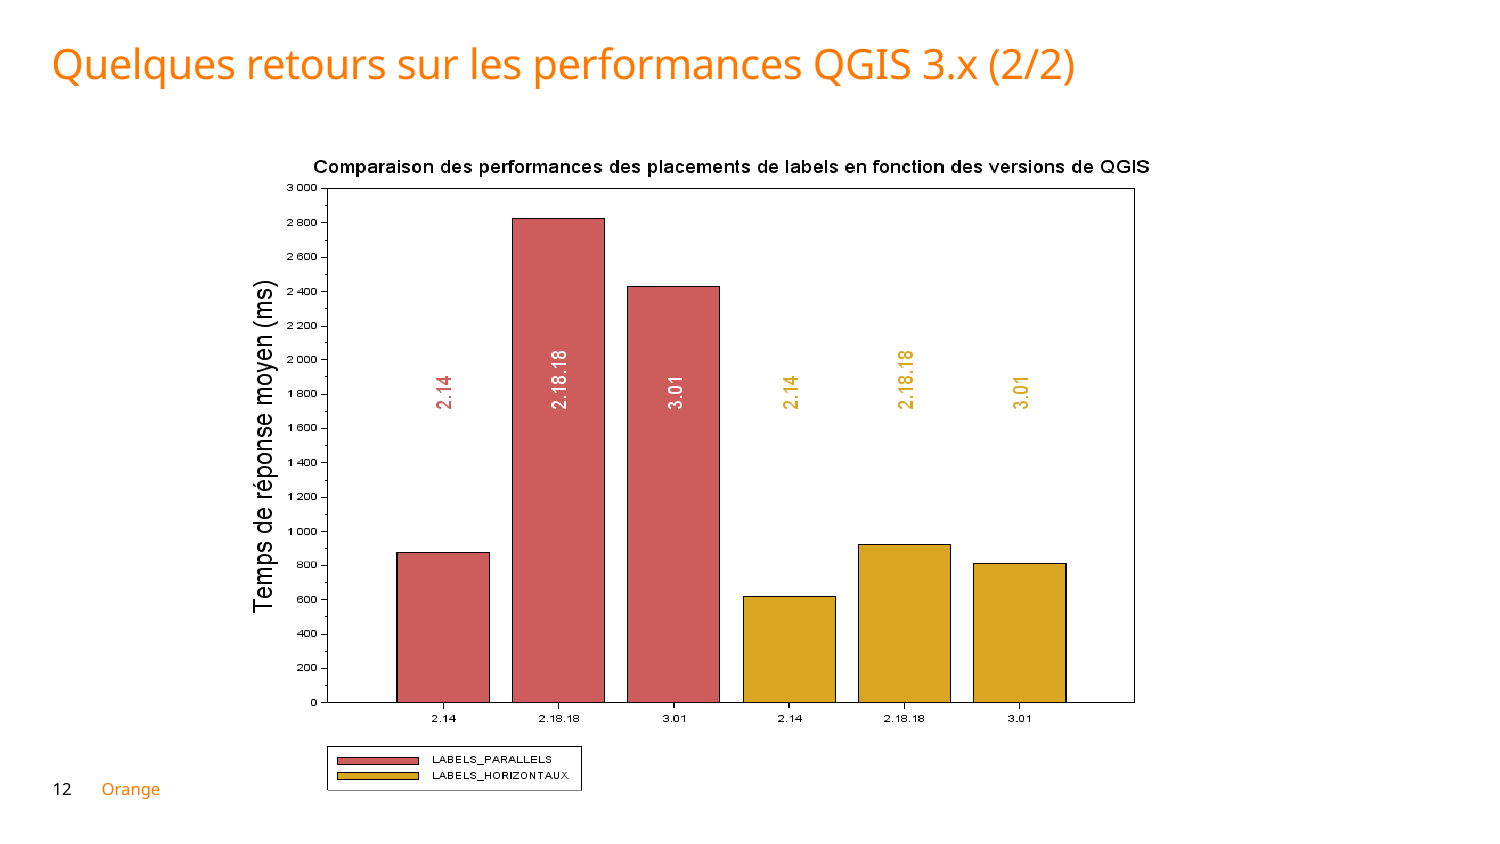

# Quelques retours sur les performances QGIS 3.x (2/2)